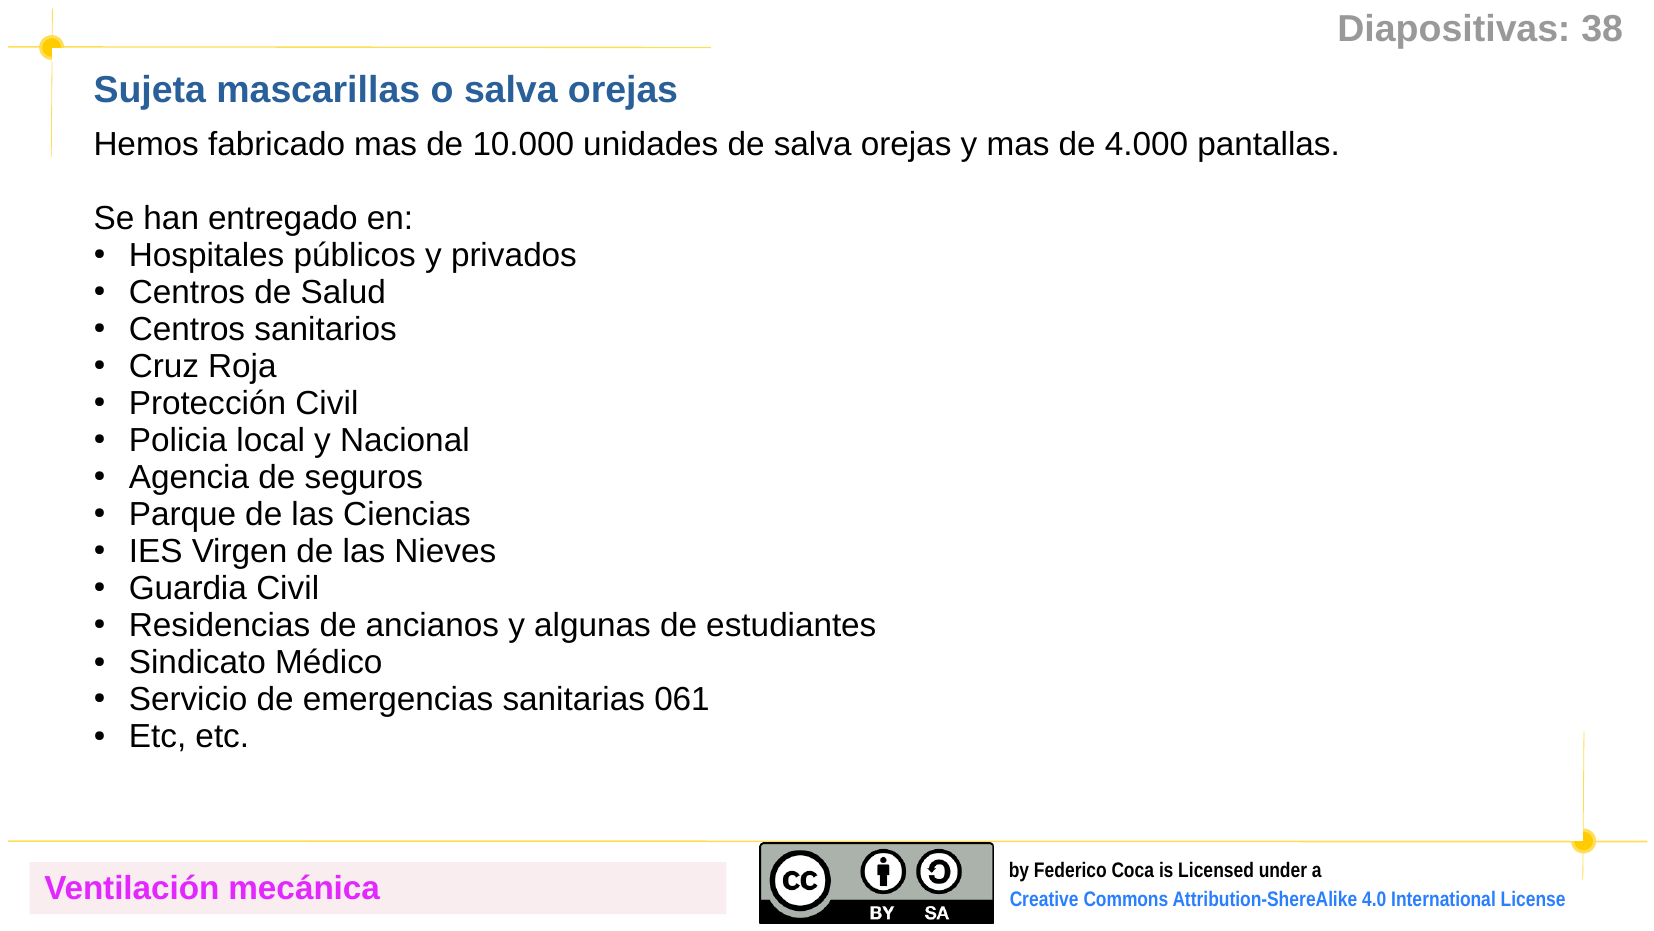

Diapositivas: 38
Sujeta mascarillas o salva orejas
Hemos fabricado mas de 10.000 unidades de salva orejas y mas de 4.000 pantallas.
Se han entregado en:
Hospitales públicos y privados
Centros de Salud
Centros sanitarios
Cruz Roja
Protección Civil
Policia local y Nacional
Agencia de seguros
Parque de las Ciencias
IES Virgen de las Nieves
Guardia Civil
Residencias de ancianos y algunas de estudiantes
Sindicato Médico
Servicio de emergencias sanitarias 061
Etc, etc.
Ventilación mecánica